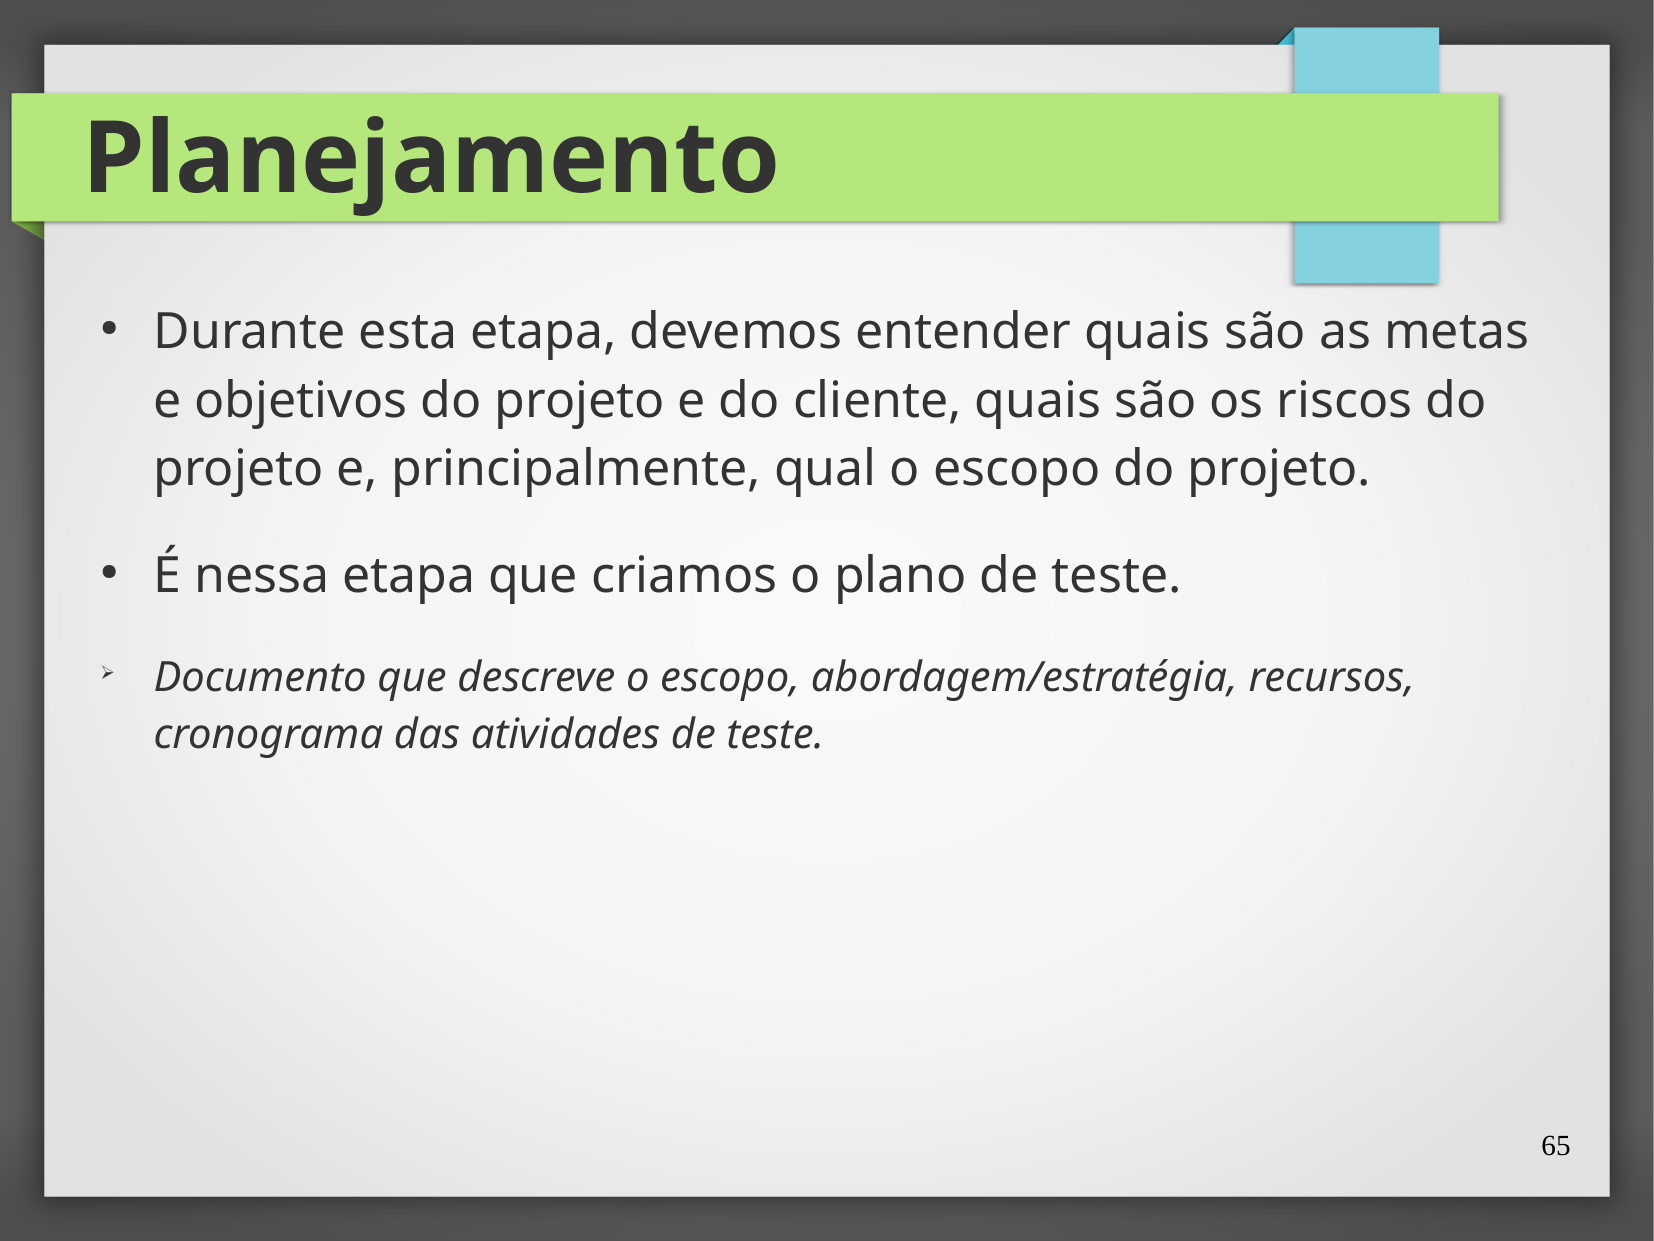

# Planejamento
Durante esta etapa, devemos entender quais são as metas e objetivos do projeto e do cliente, quais são os riscos do projeto e, principalmente, qual o escopo do projeto.
É nessa etapa que criamos o plano de teste.
Documento que descreve o escopo, abordagem/estratégia, recursos, cronograma das atividades de teste.
65